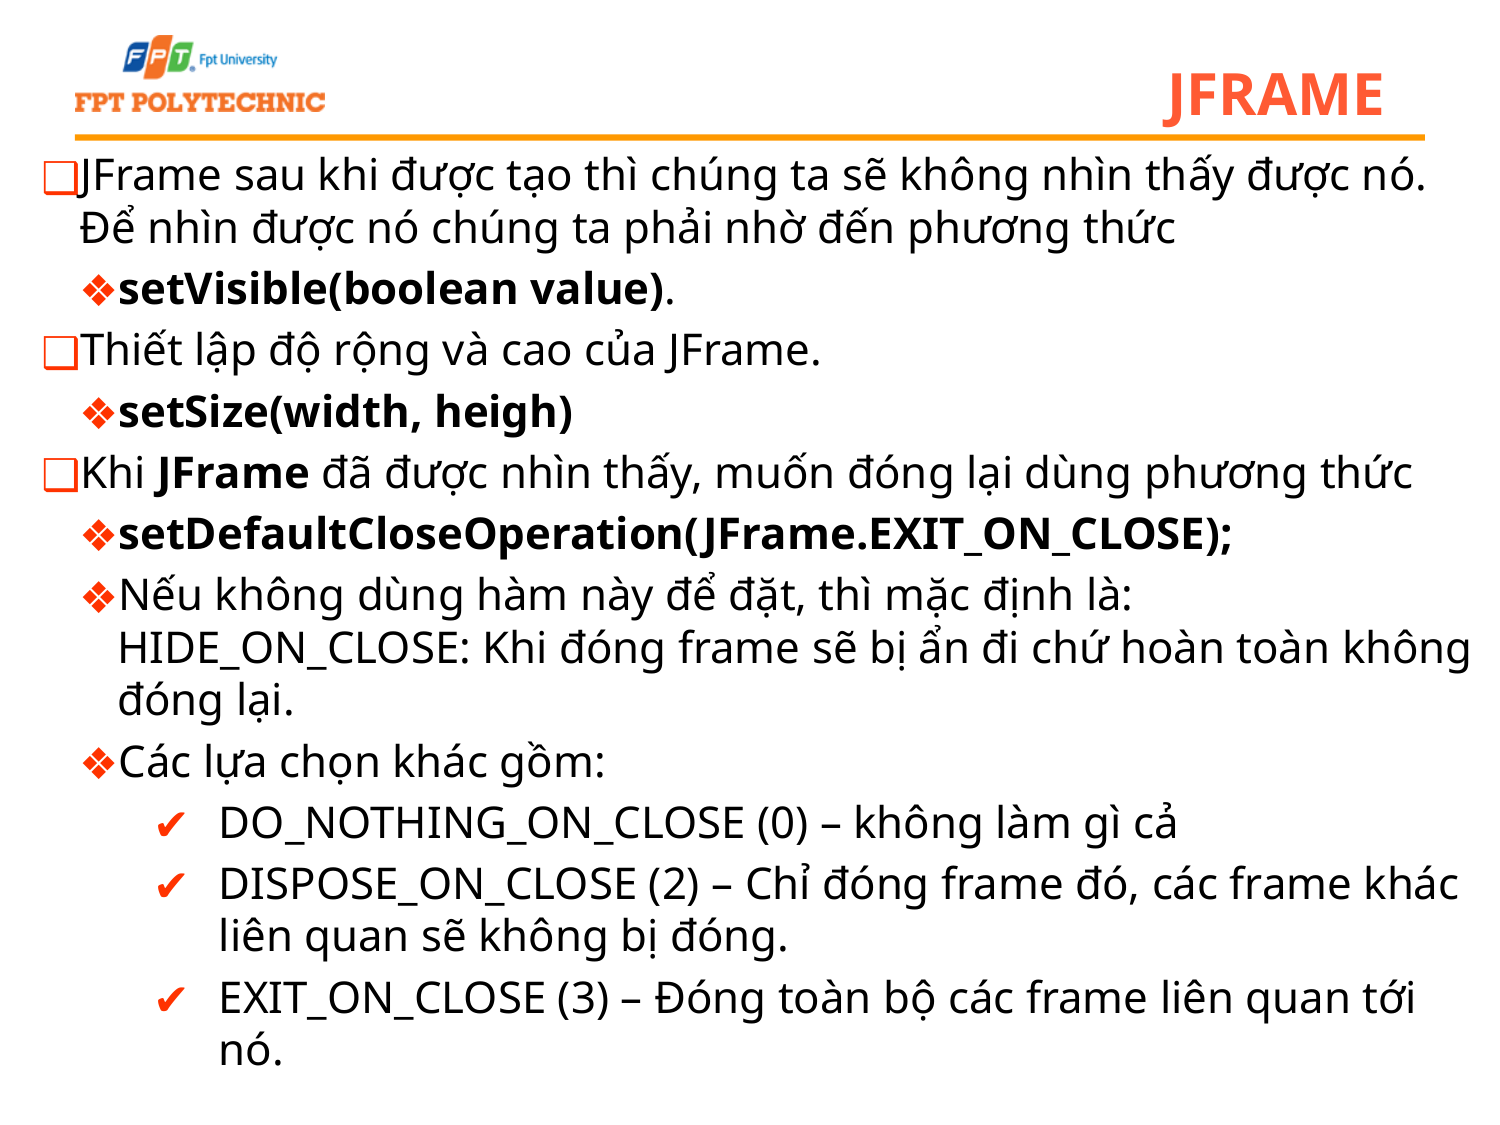

JFrame
JFrame sau khi được tạo thì chúng ta sẽ không nhìn thấy được nó. Để nhìn được nó chúng ta phải nhờ đến phương thức
setVisible(boolean value).
Thiết lập độ rộng và cao của JFrame.
setSize(width, heigh)
Khi JFrame đã được nhìn thấy, muốn đóng lại dùng phương thức
setDefaultCloseOperation(JFrame.EXIT_ON_CLOSE);
Nếu không dùng hàm này để đặt, thì mặc định là: HIDE_ON_CLOSE: Khi đóng frame sẽ bị ẩn đi chứ hoàn toàn không đóng lại.
Các lựa chọn khác gồm:
DO_NOTHING_ON_CLOSE (0) – không làm gì cả
DISPOSE_ON_CLOSE (2) – Chỉ đóng frame đó, các frame khác liên quan sẽ không bị đóng.
EXIT_ON_CLOSE (3) – Đóng toàn bộ các frame liên quan tới nó.